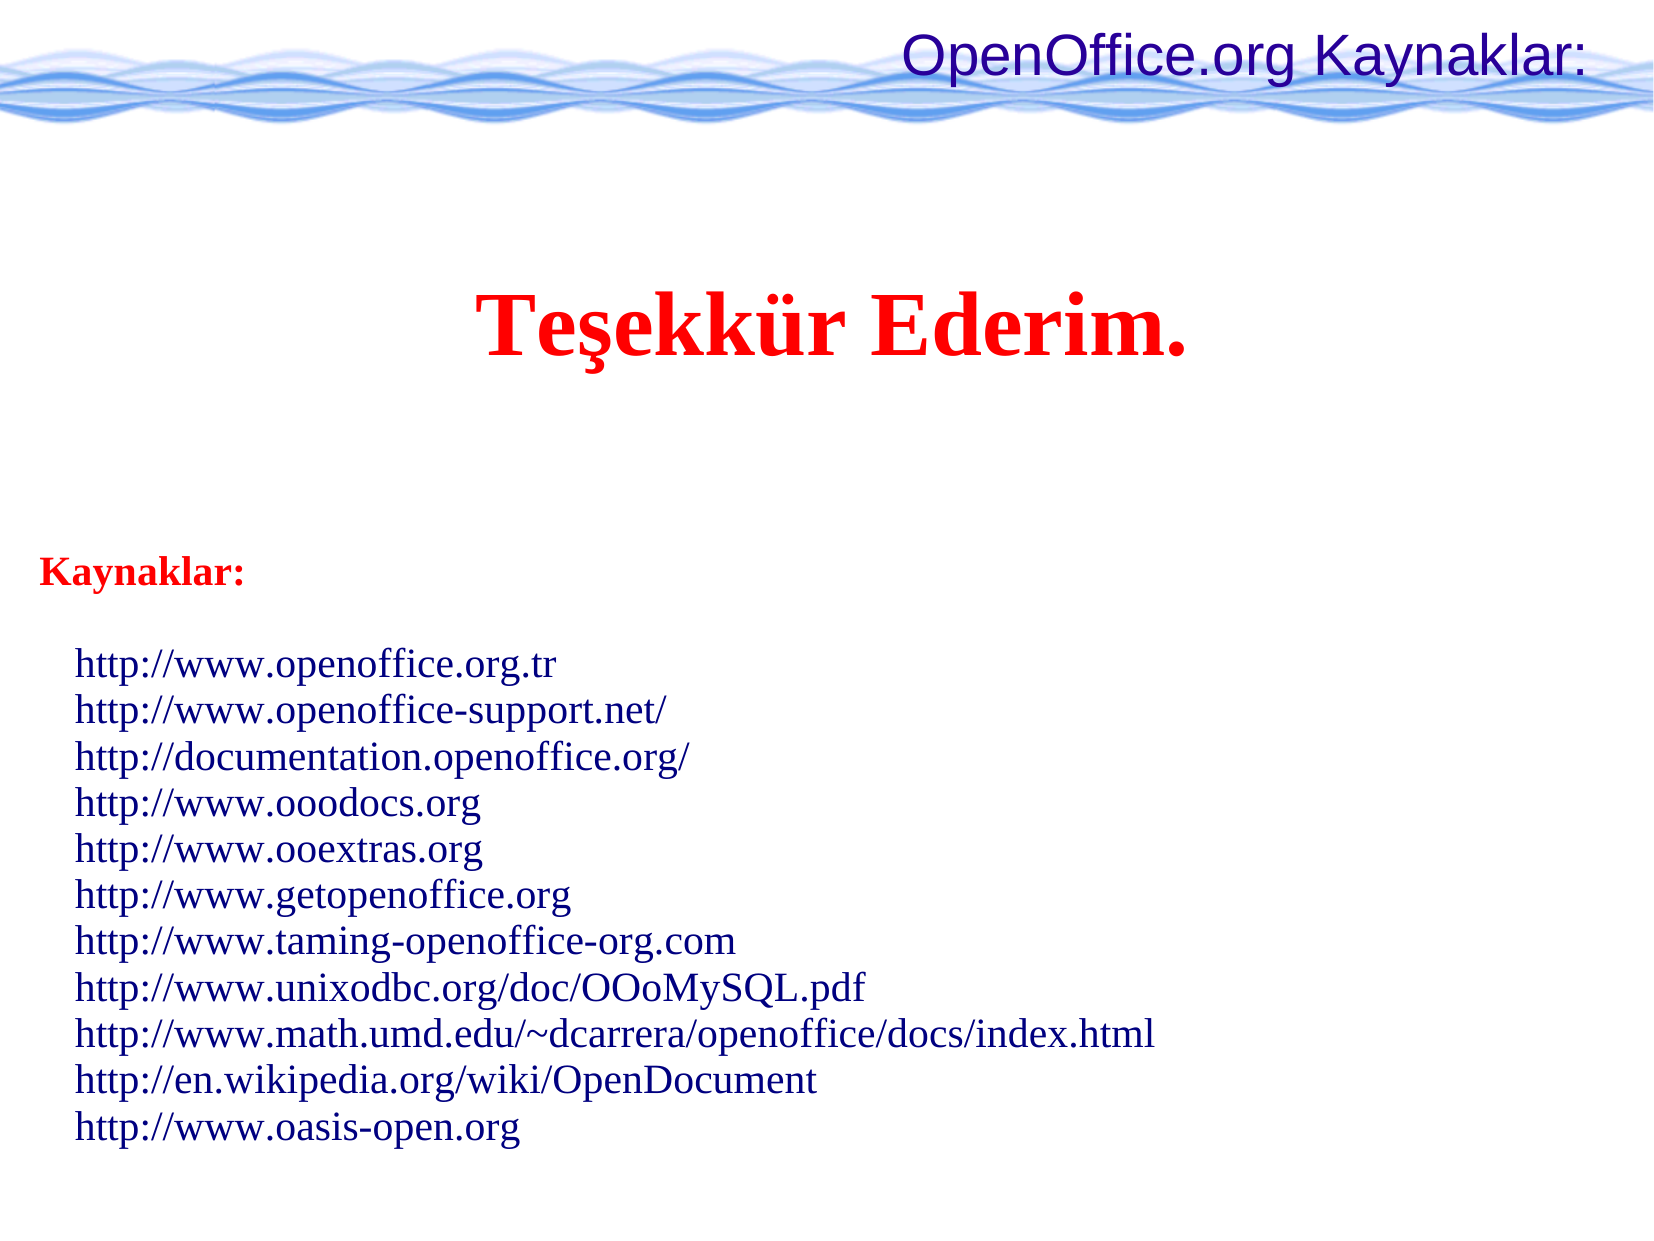

OpenOffice.org Kaynaklar:
Teşekkür Ederim.
Kaynaklar:
http://www.openoffice.org.tr
http://www.openoffice-support.net/
http://documentation.openoffice.org/
http://www.ooodocs.org
http://www.ooextras.org
http://www.getopenoffice.org
http://www.taming-openoffice-org.com
http://www.unixodbc.org/doc/OOoMySQL.pdf
http://www.math.umd.edu/~dcarrera/openoffice/docs/index.html
http://en.wikipedia.org/wiki/OpenDocument
http://www.oasis-open.org